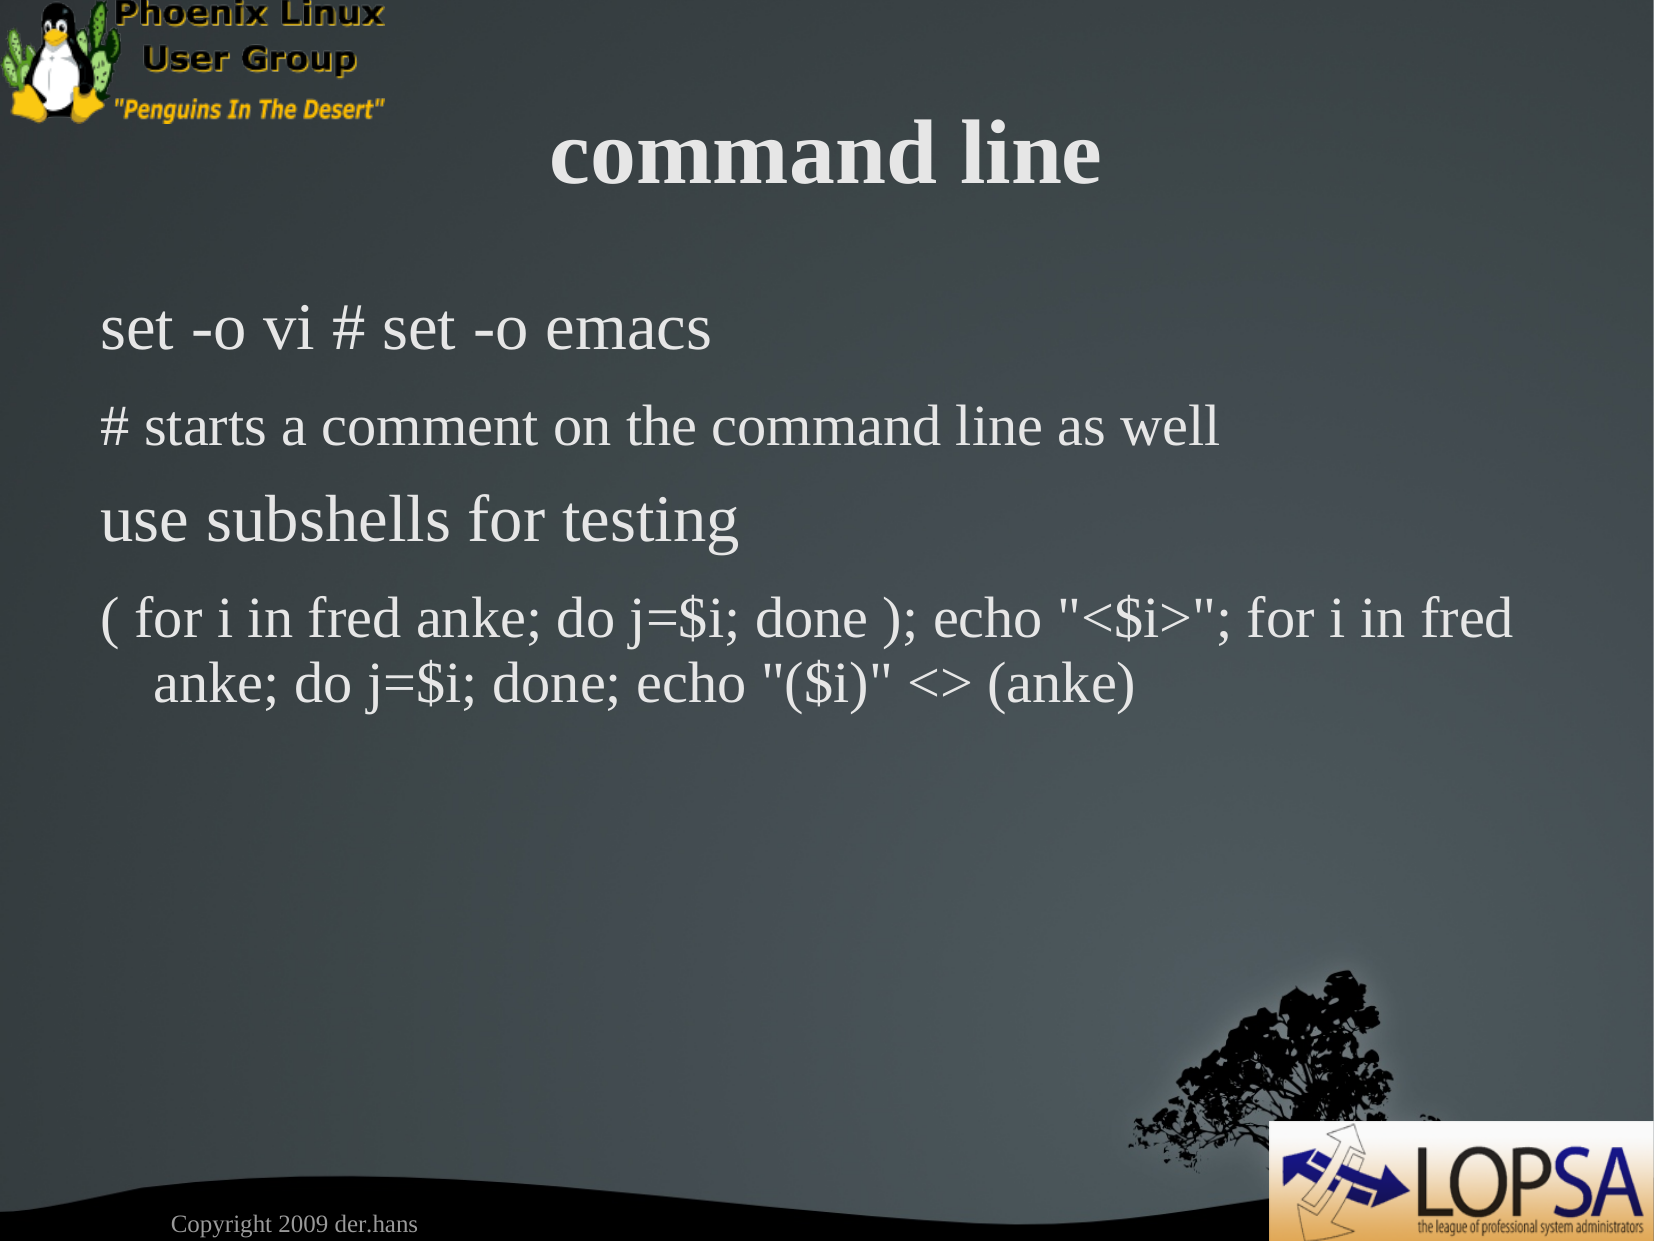

# command line
set -o vi # set -o emacs
# starts a comment on the command line as well
use subshells for testing
( for i in fred anke; do j=$i; done ); echo "<$i>"; for i in fred anke; do j=$i; done; echo "($i)" <> (anke)